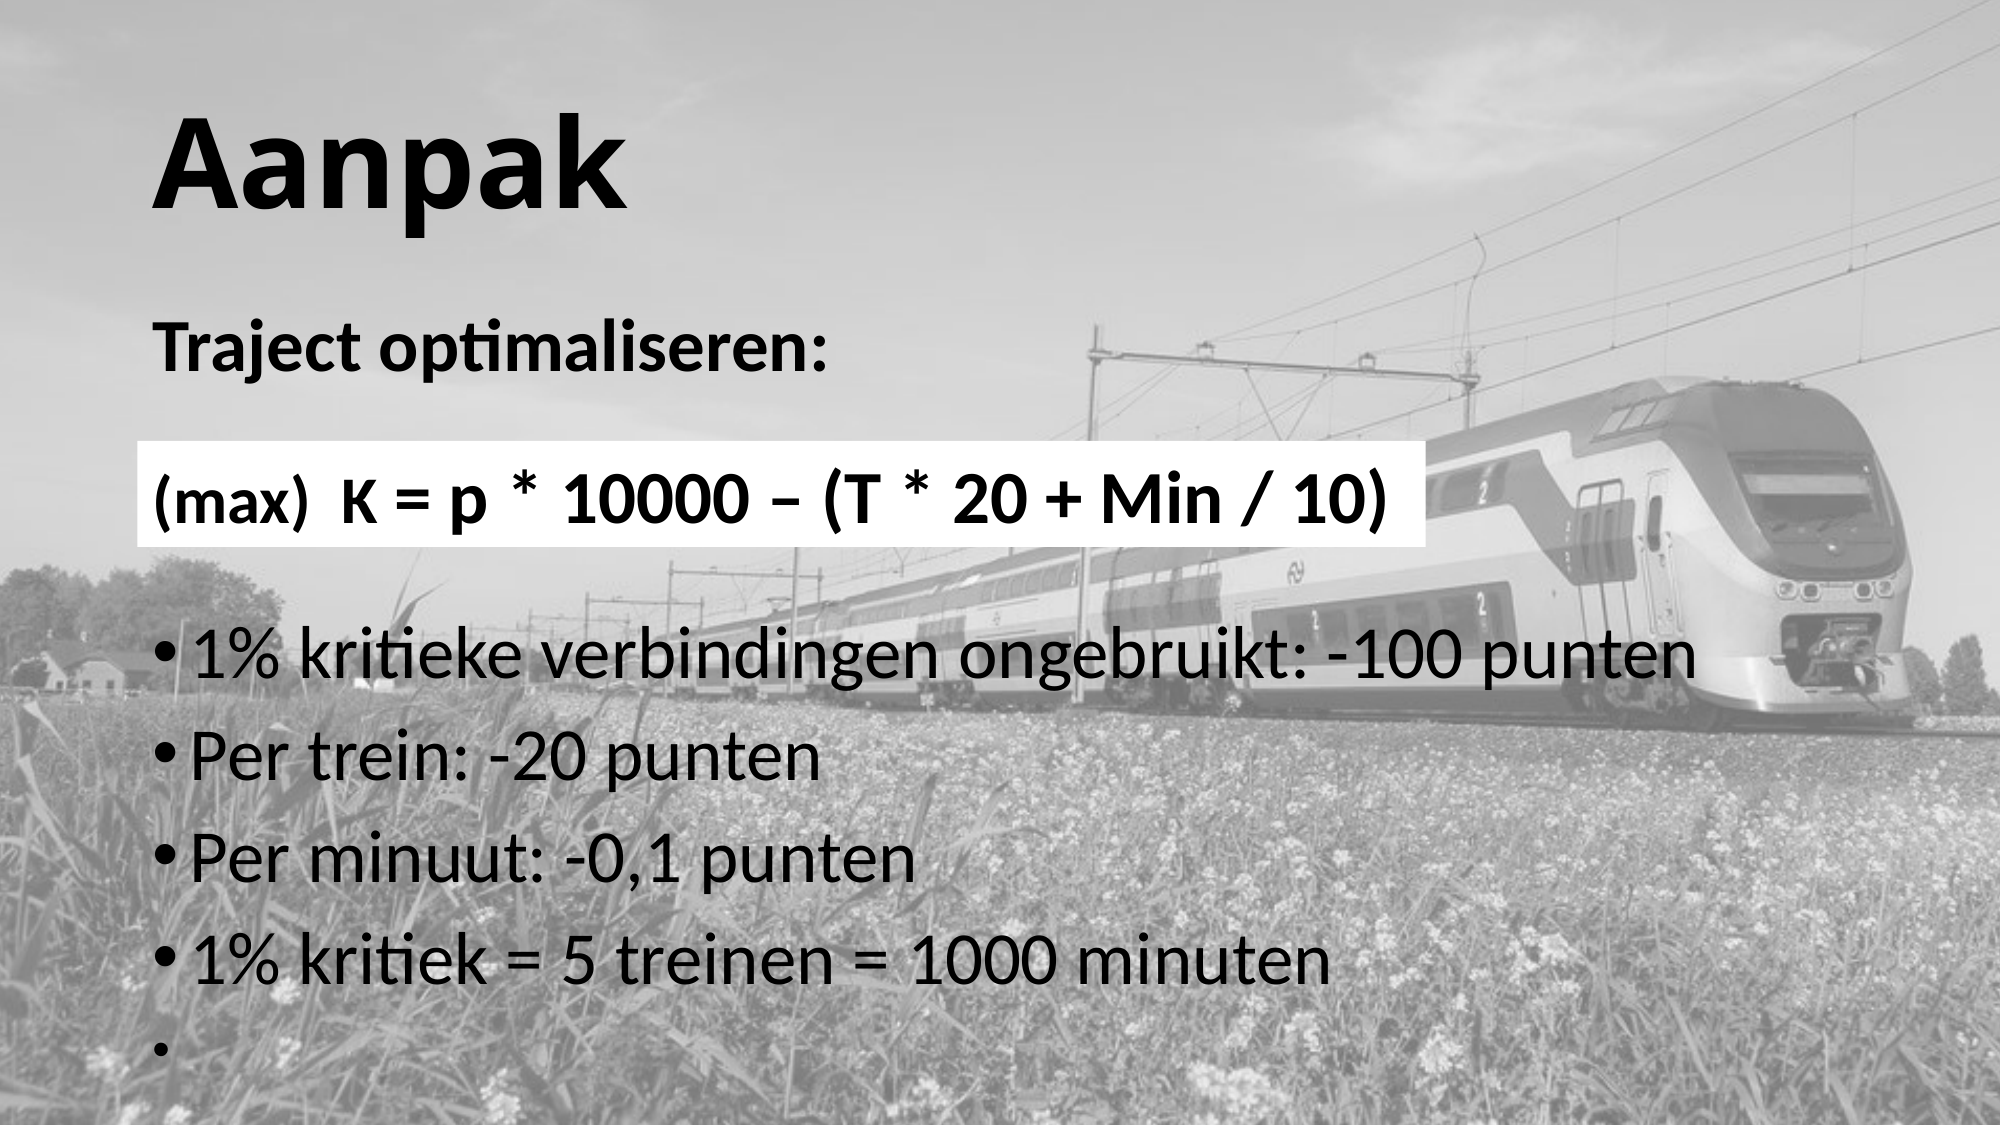

# Aanpak
Traject optimaliseren:
1% kritieke verbindingen ongebruikt: -100 punten
Per trein: -20 punten
Per minuut: -0,1 punten
1% kritiek = 5 treinen = 1000 minuten
(max) K = p * 10000 – (T * 20 + Min / 10)